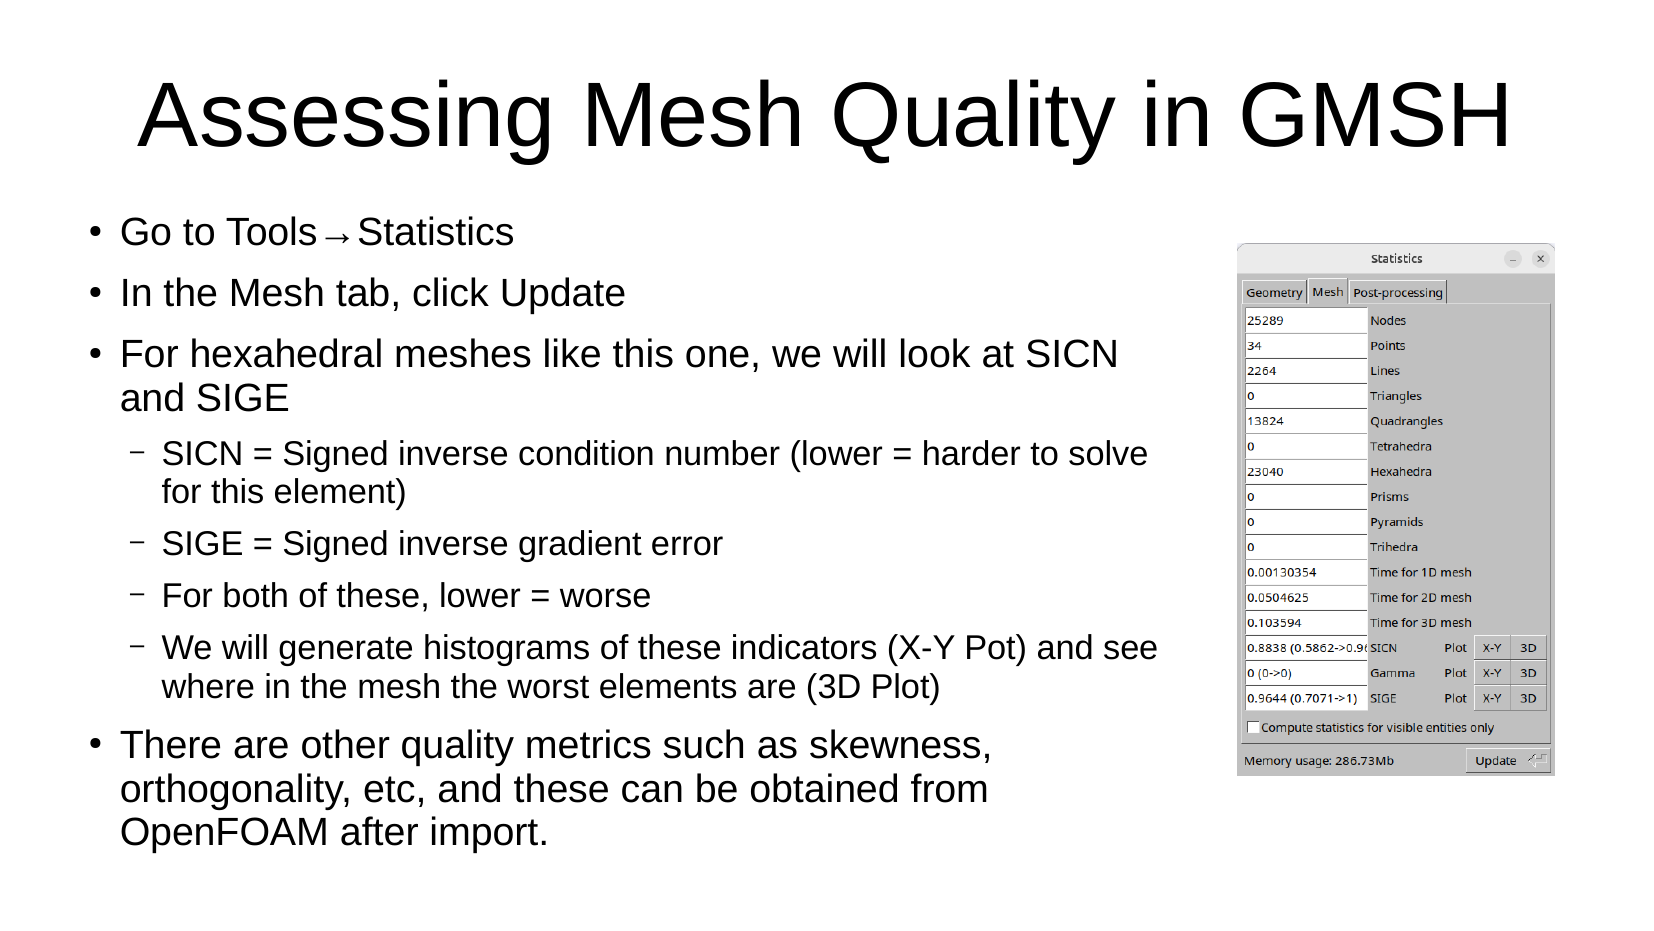

# Assessing Mesh Quality in GMSH
Go to Tools→Statistics
In the Mesh tab, click Update
For hexahedral meshes like this one, we will look at SICN and SIGE
SICN = Signed inverse condition number (lower = harder to solve for this element)
SIGE = Signed inverse gradient error
For both of these, lower = worse
We will generate histograms of these indicators (X-Y Pot) and see where in the mesh the worst elements are (3D Plot)
There are other quality metrics such as skewness, orthogonality, etc, and these can be obtained from OpenFOAM after import.